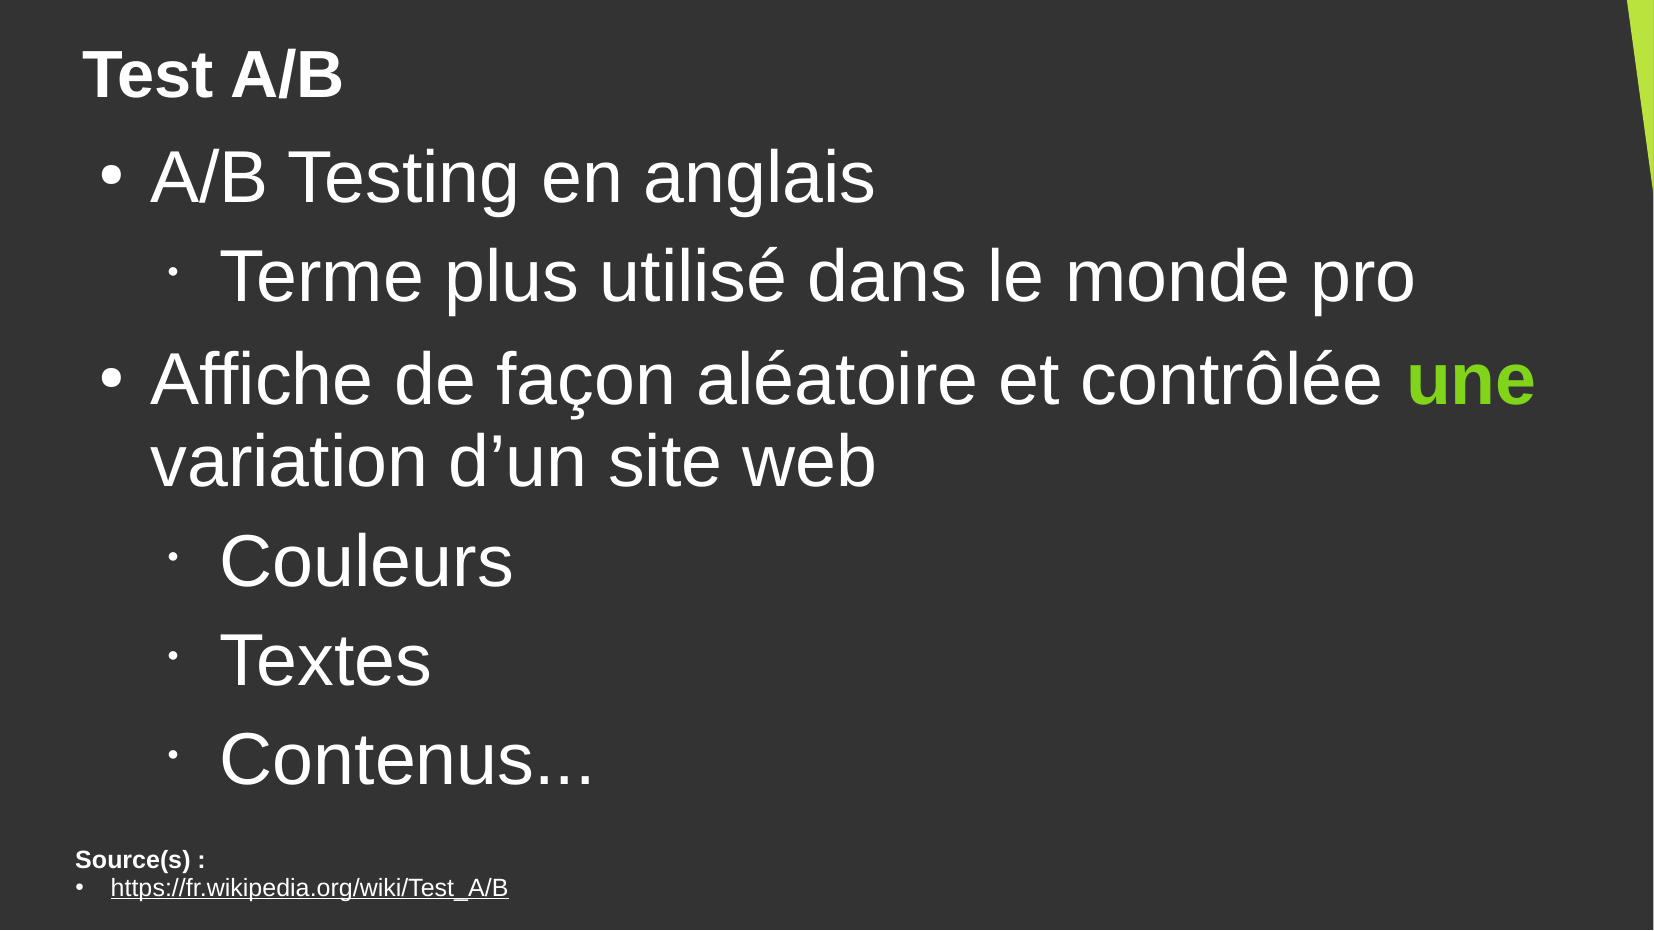

# Test A/B
A/B Testing en anglais
Terme plus utilisé dans le monde pro
Affiche de façon aléatoire et contrôlée une variation d’un site web
Couleurs
Textes
Contenus...
Source(s) :
https://fr.wikipedia.org/wiki/Test_A/B